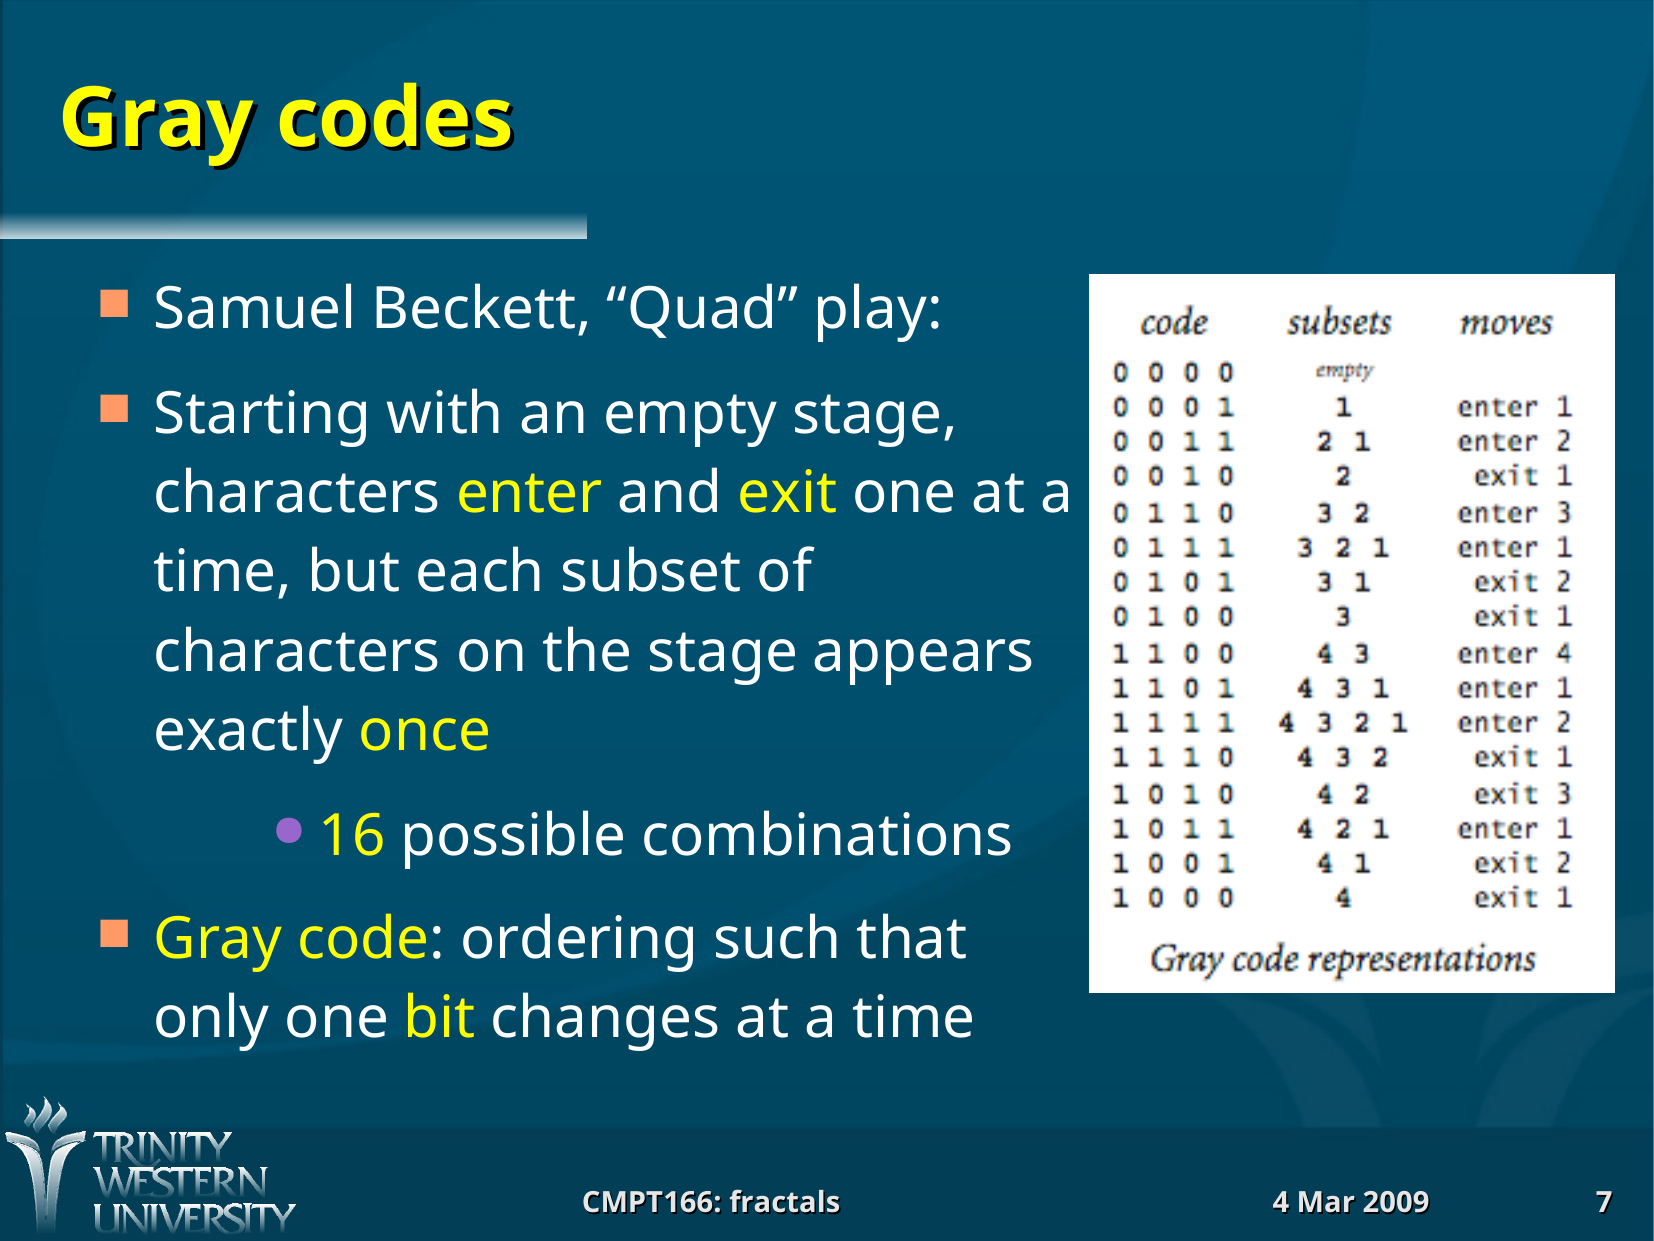

# Gray codes
Samuel Beckett, “Quad” play:
Starting with an empty stage, characters enter and exit one at a time, but each subset of characters on the stage appears exactly once
16 possible combinations
Gray code: ordering such that only one bit changes at a time
CMPT166: fractals
4 Mar 2009
7